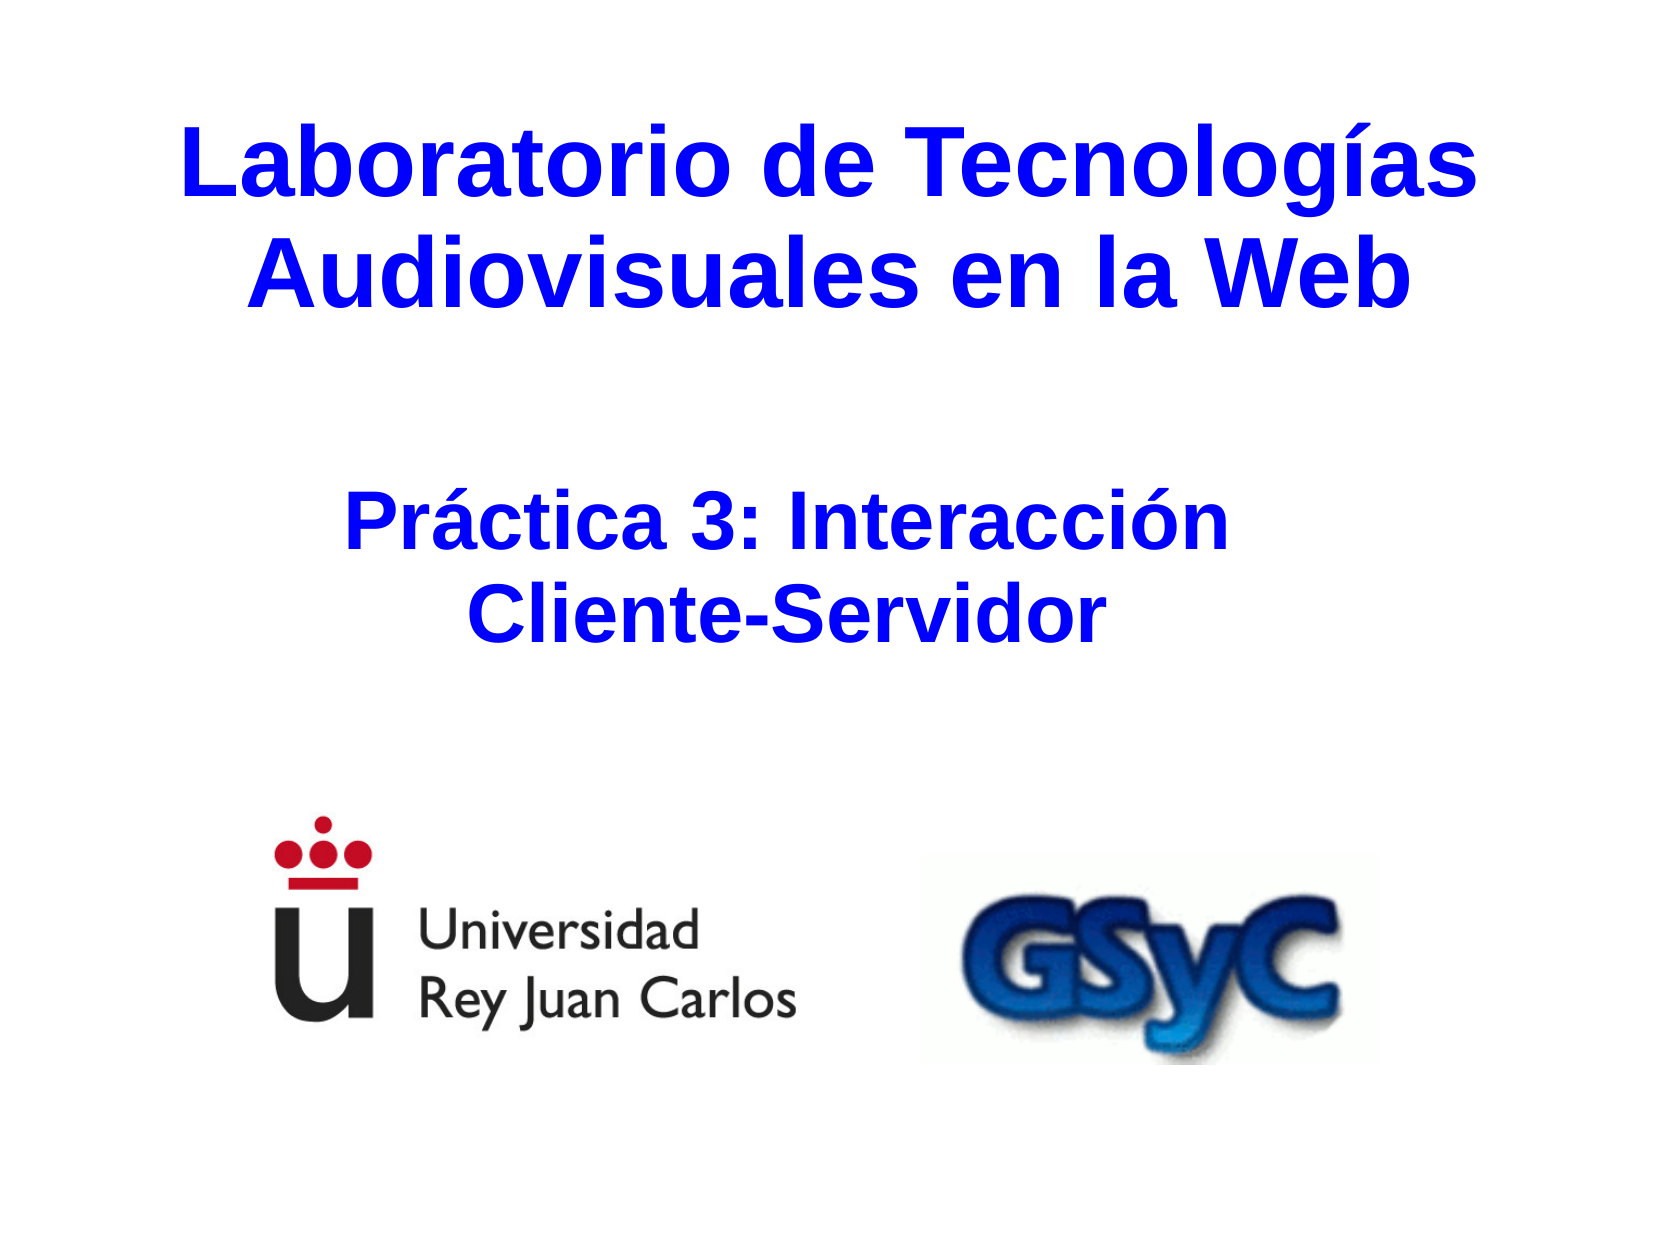

# Laboratorio de Tecnologías Audiovisuales en la Web
Práctica 3: Interacción Cliente-Servidor